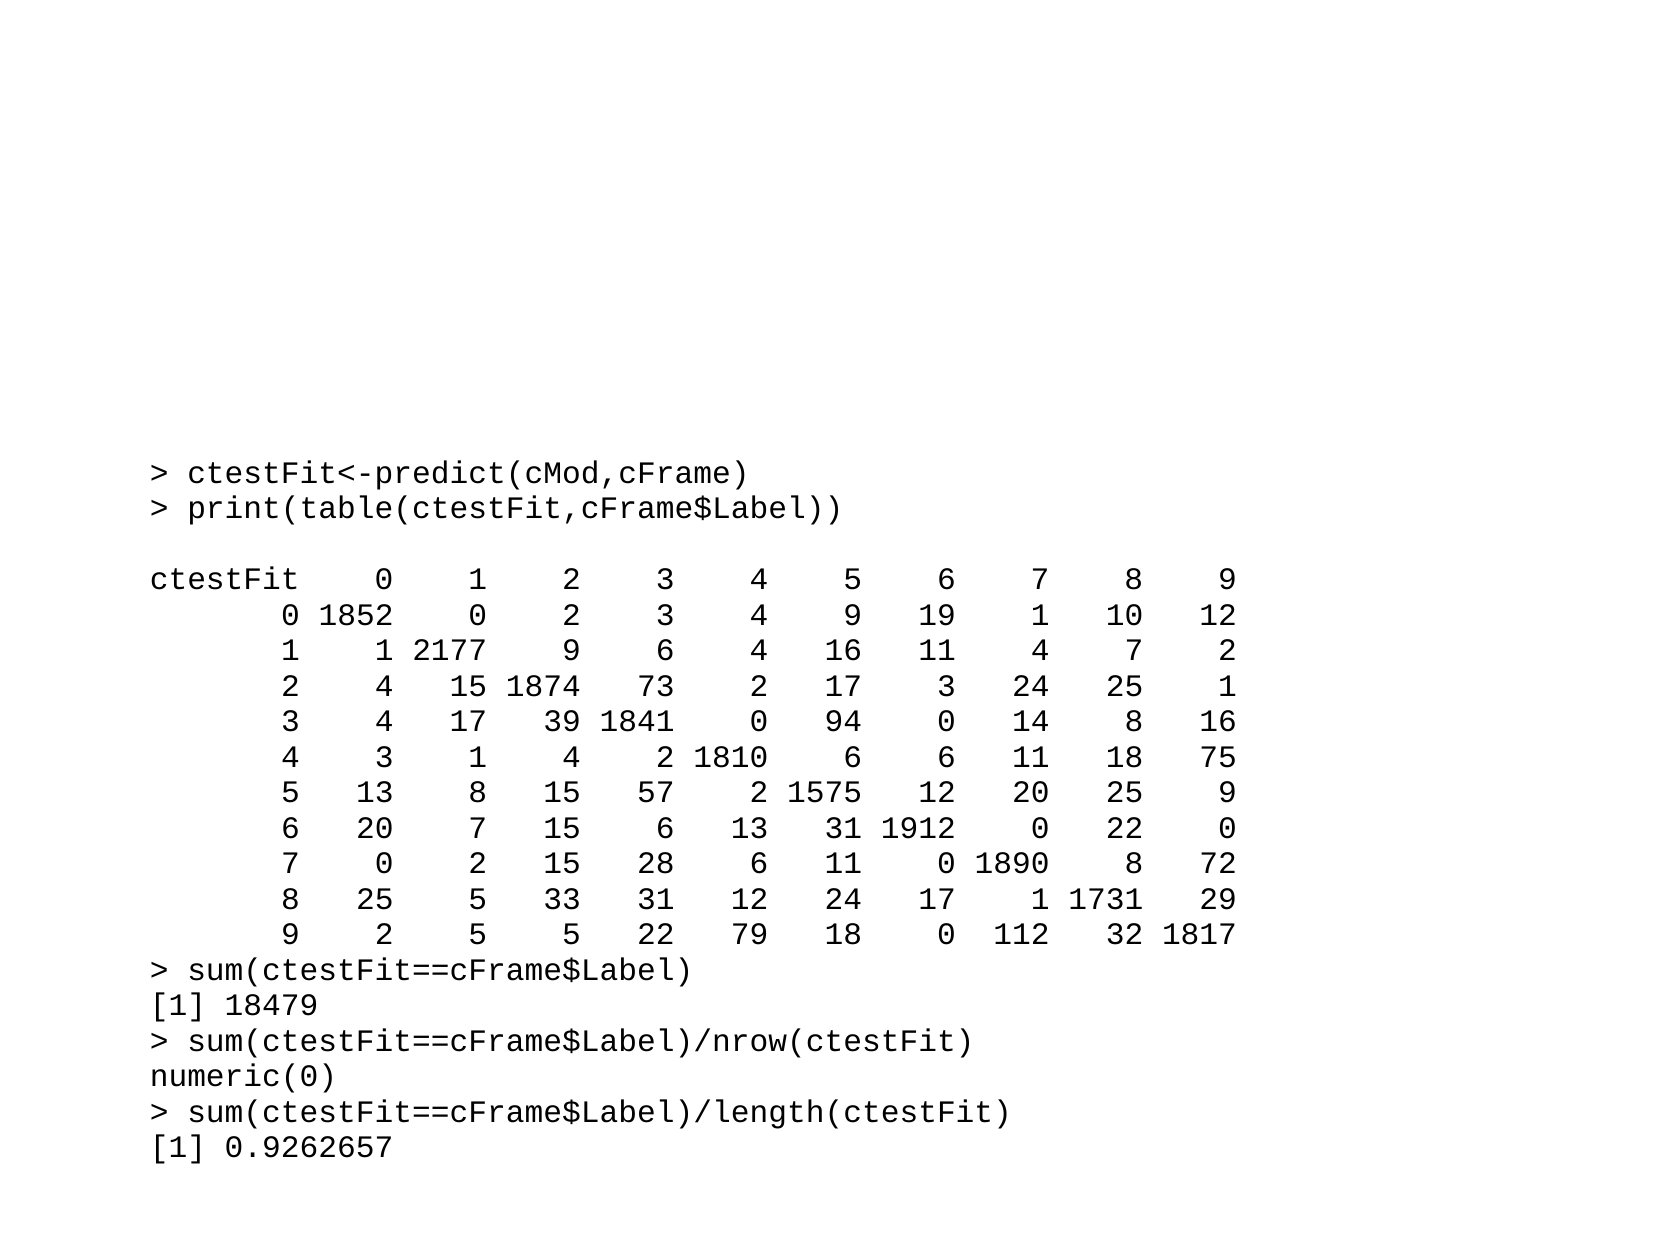

#
> ctestFit<-predict(cMod,cFrame)
> print(table(ctestFit,cFrame$Label))
ctestFit 0 1 2 3 4 5 6 7 8 9
 0 1852 0 2 3 4 9 19 1 10 12
 1 1 2177 9 6 4 16 11 4 7 2
 2 4 15 1874 73 2 17 3 24 25 1
 3 4 17 39 1841 0 94 0 14 8 16
 4 3 1 4 2 1810 6 6 11 18 75
 5 13 8 15 57 2 1575 12 20 25 9
 6 20 7 15 6 13 31 1912 0 22 0
 7 0 2 15 28 6 11 0 1890 8 72
 8 25 5 33 31 12 24 17 1 1731 29
 9 2 5 5 22 79 18 0 112 32 1817
> sum(ctestFit==cFrame$Label)
[1] 18479
> sum(ctestFit==cFrame$Label)/nrow(ctestFit)
numeric(0)
> sum(ctestFit==cFrame$Label)/length(ctestFit)
[1] 0.9262657